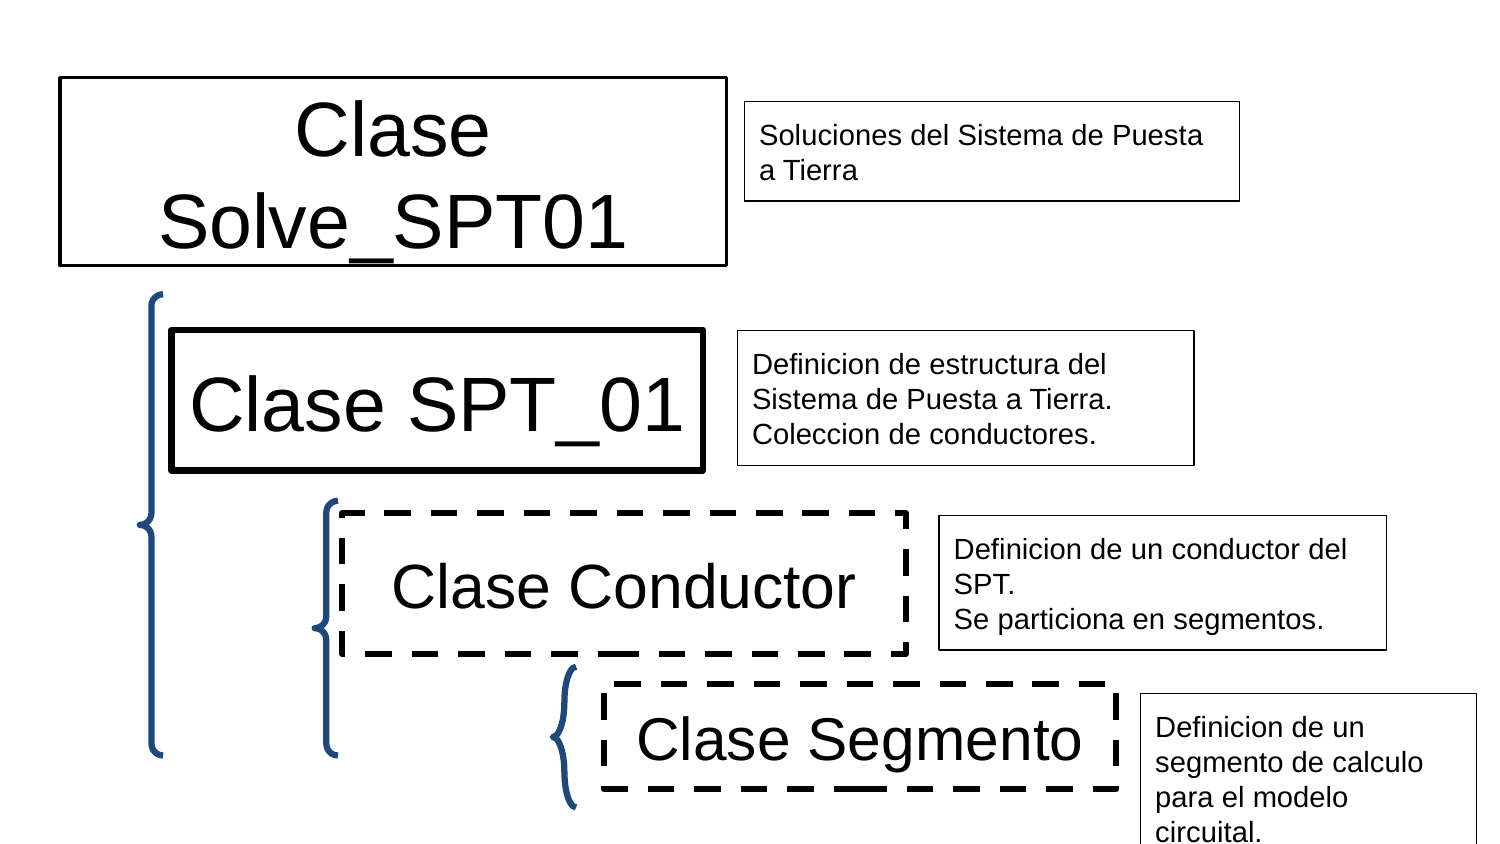

Clase Solve_SPT01
Soluciones del Sistema de Puesta a Tierra
Clase SPT_01
Definicion de estructura del Sistema de Puesta a Tierra.
Coleccion de conductores.
Clase Conductor
Definicion de un conductor del SPT.
Se particiona en segmentos.
Clase Segmento
Definicion de un segmento de calculo para el modelo circuital.